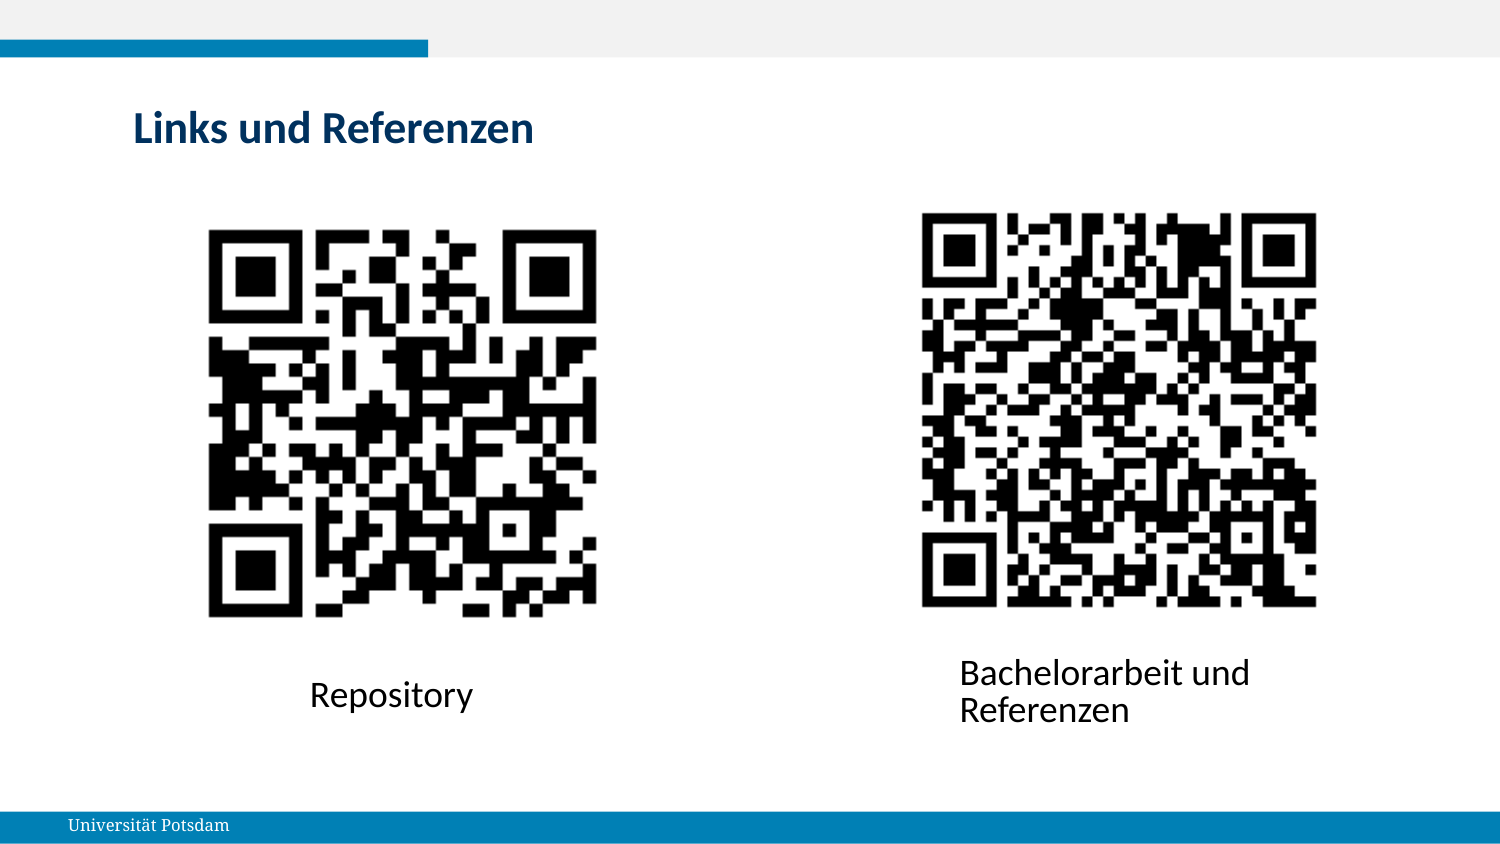

# Links und Referenzen
Bachelorarbeit und Referenzen
Repository